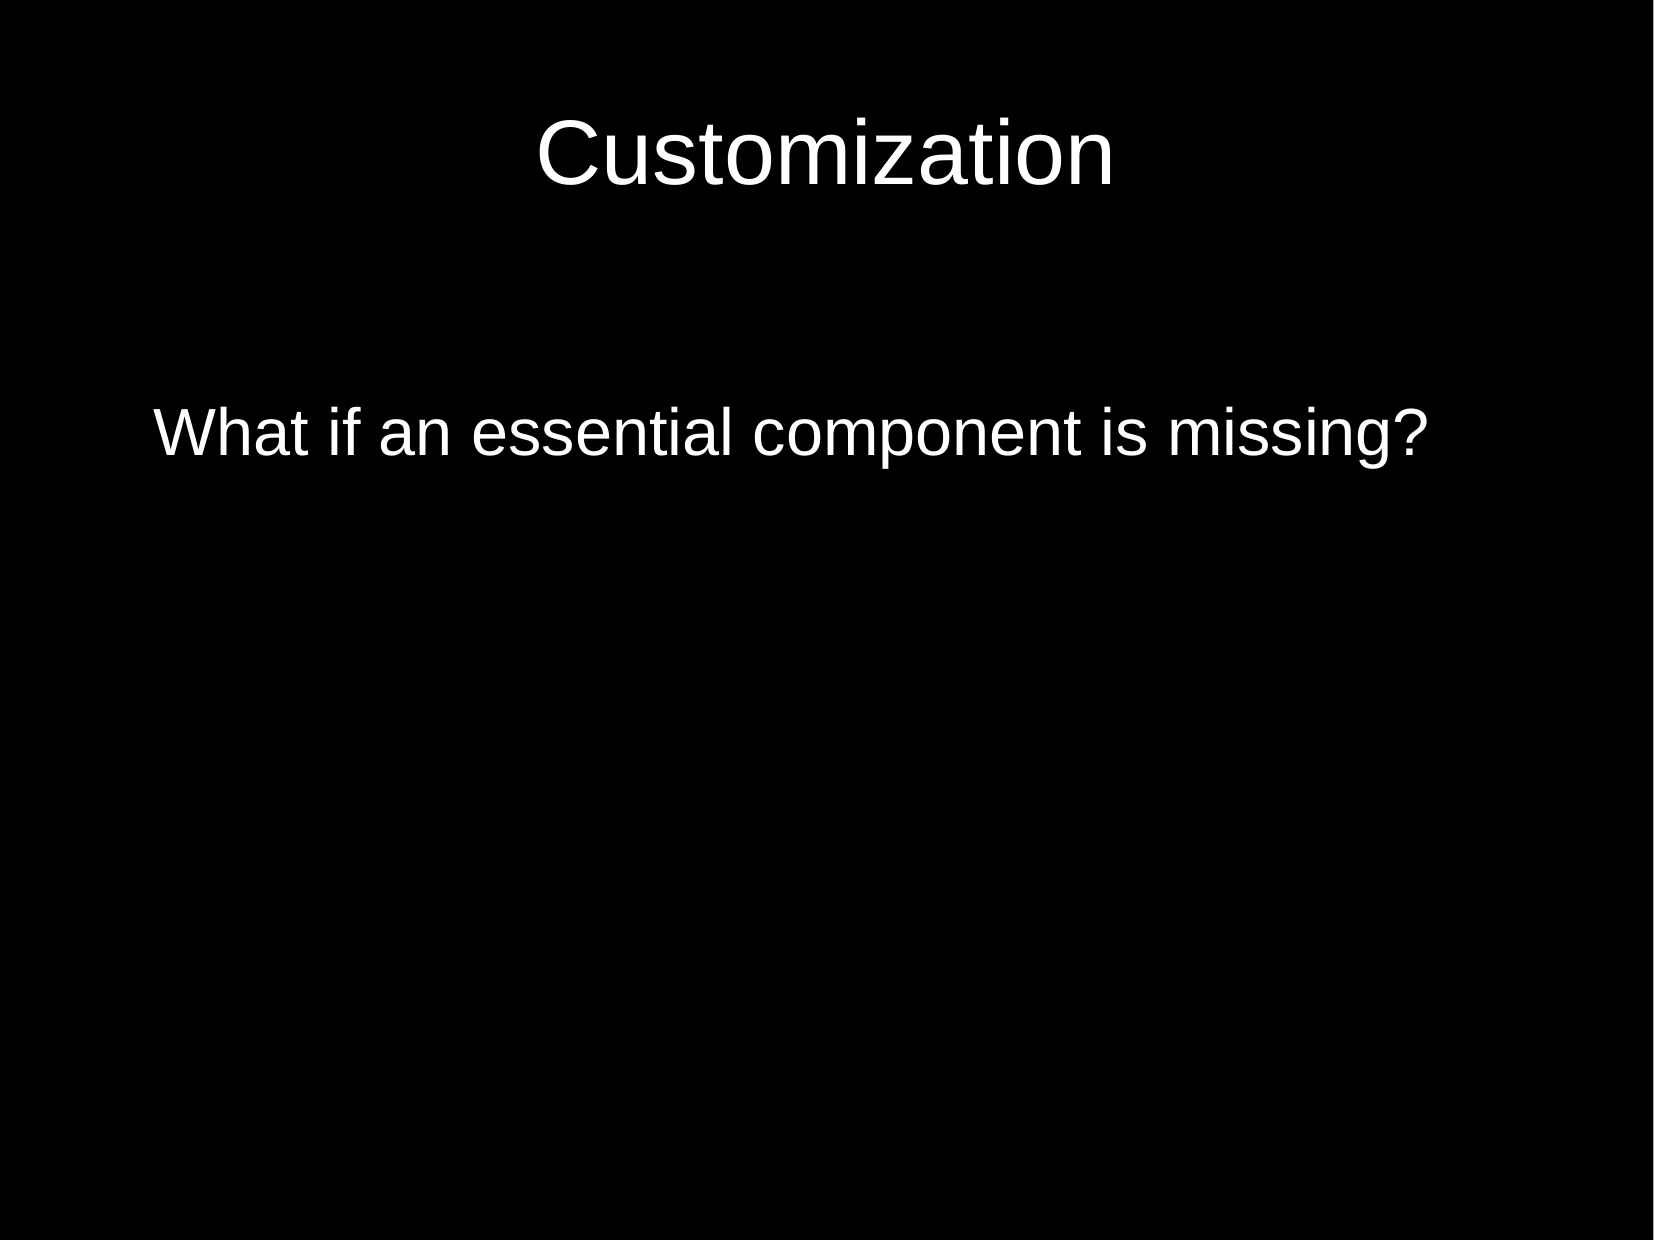

# Customization
What if an essential component is missing?